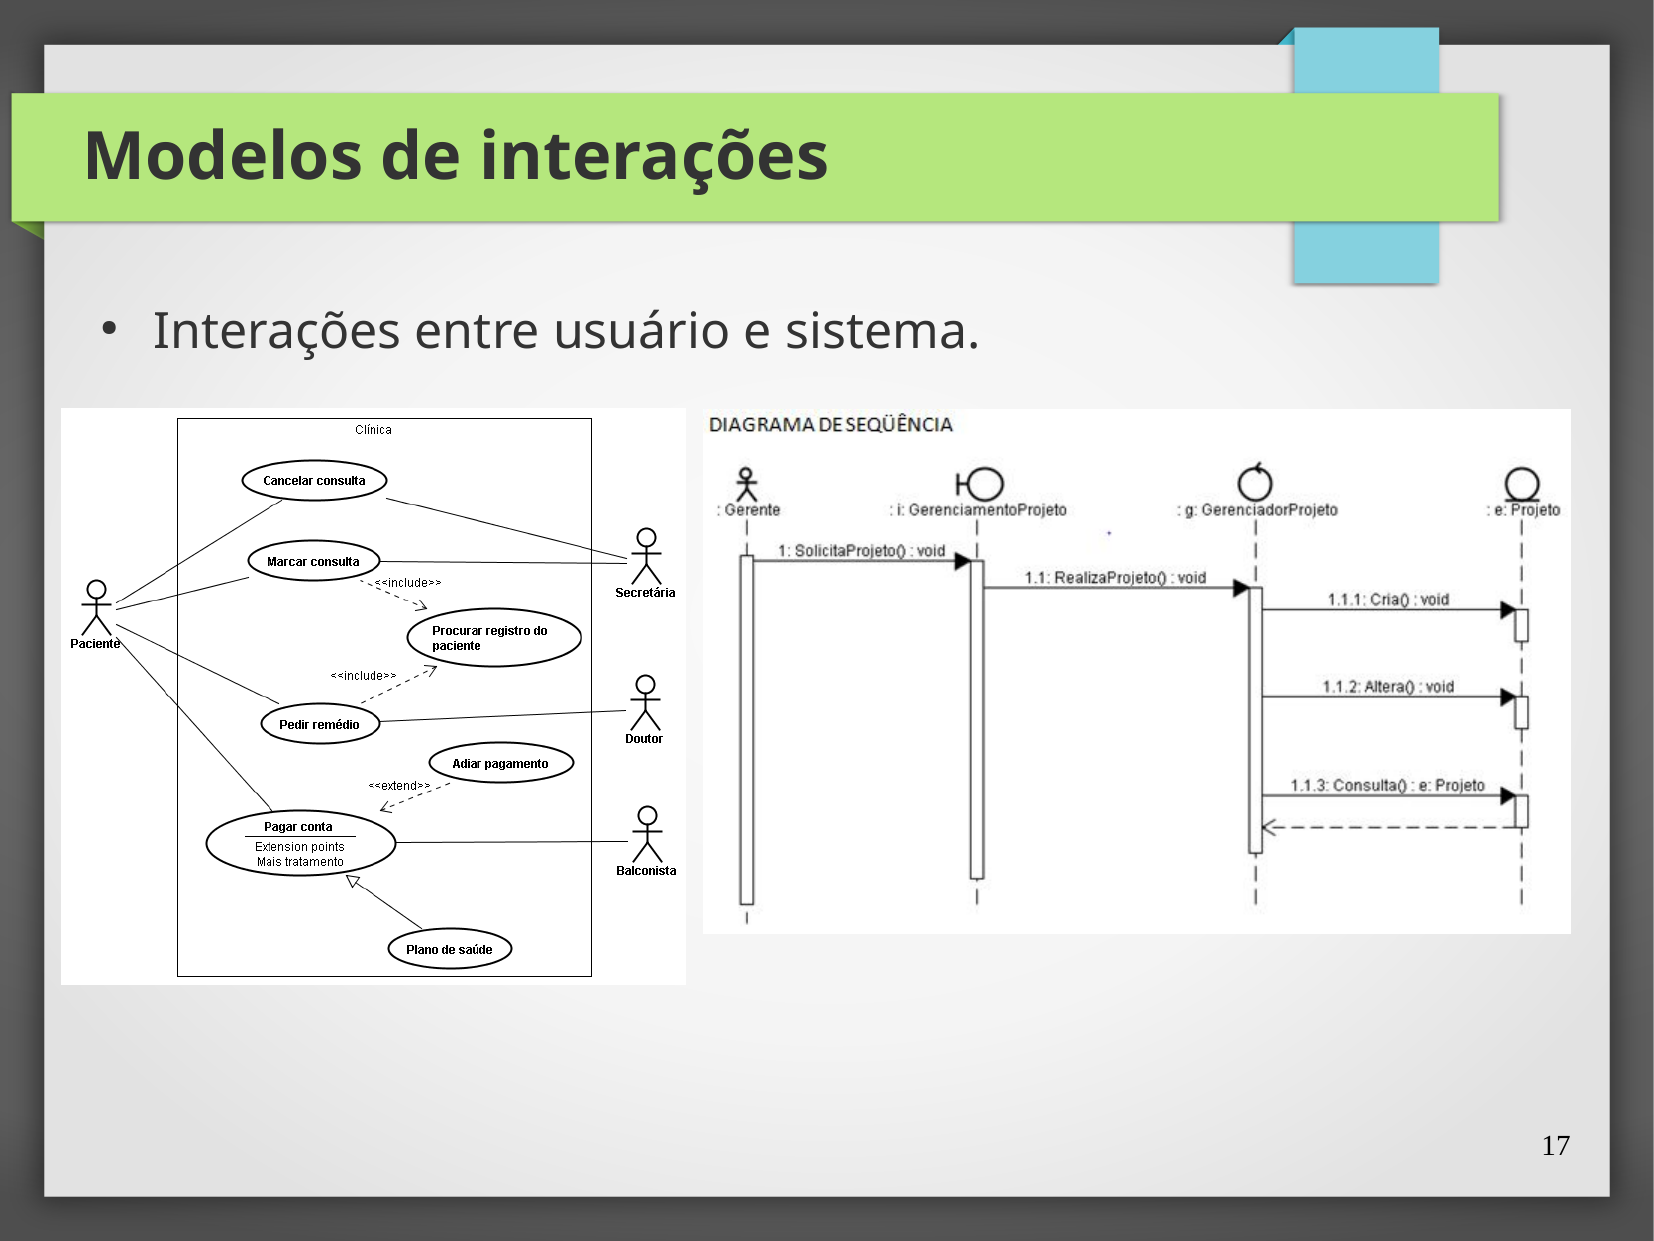

# Modelos de interações
Interações entre usuário e sistema.
17